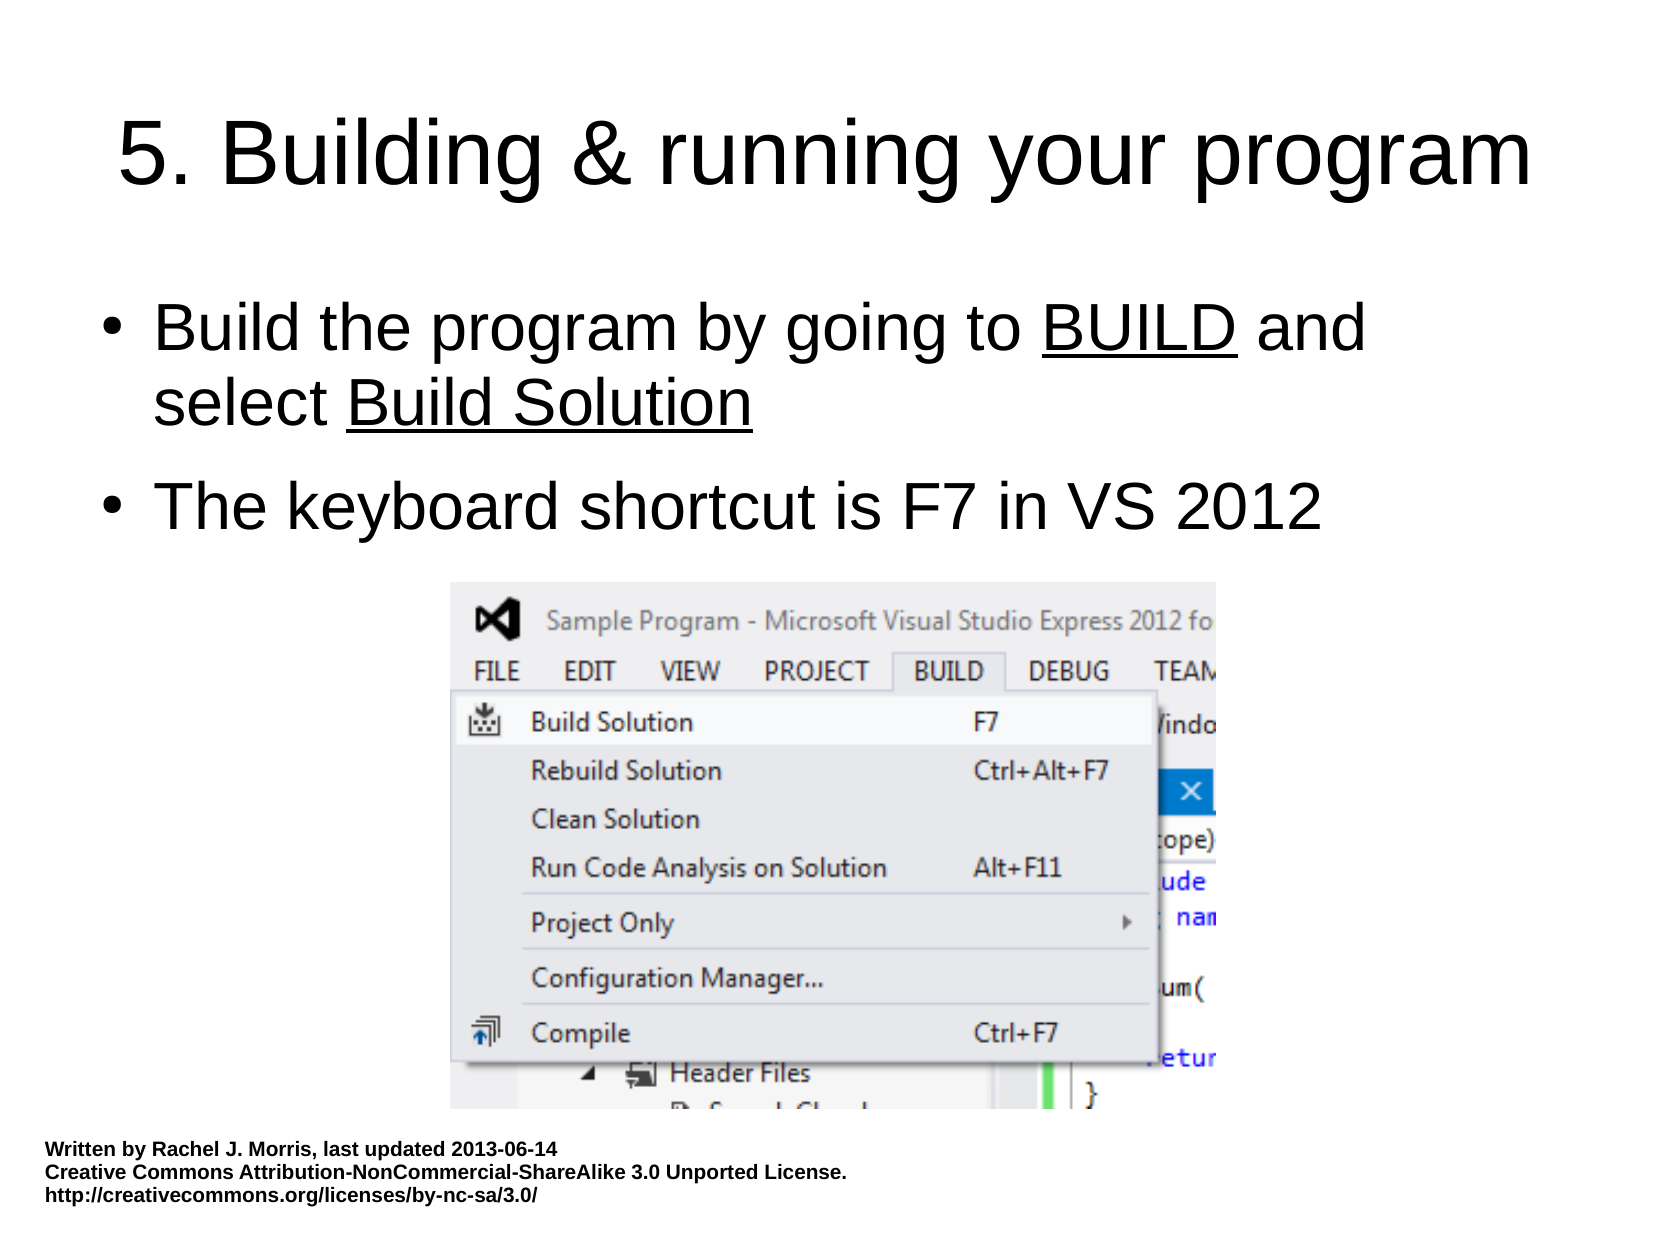

# 5. Building & running your program
Build the program by going to BUILD and select Build Solution
The keyboard shortcut is F7 in VS 2012